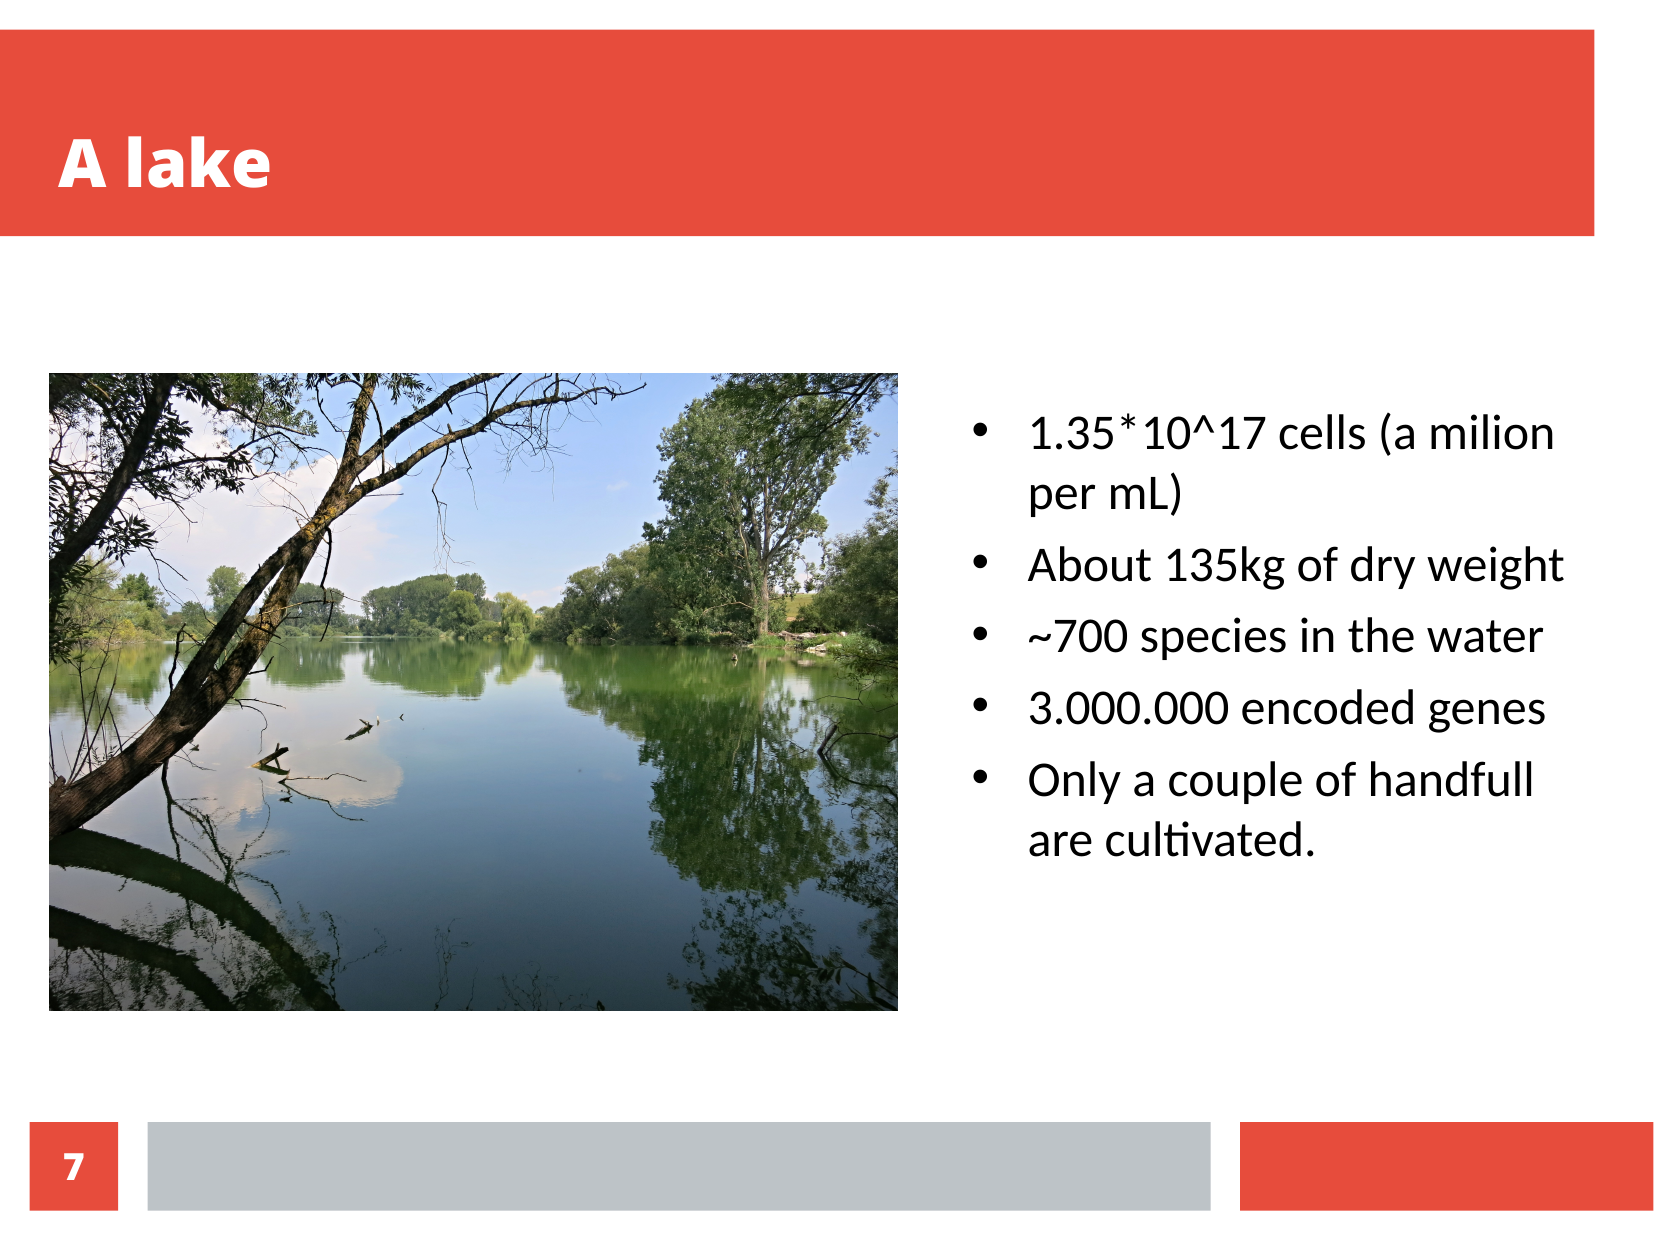

# A lake
1.35*10^17 cells (a milion per mL)
About 135kg of dry weight
~700 species in the water
3.000.000 encoded genes
Only a couple of handfull are cultivated.
7